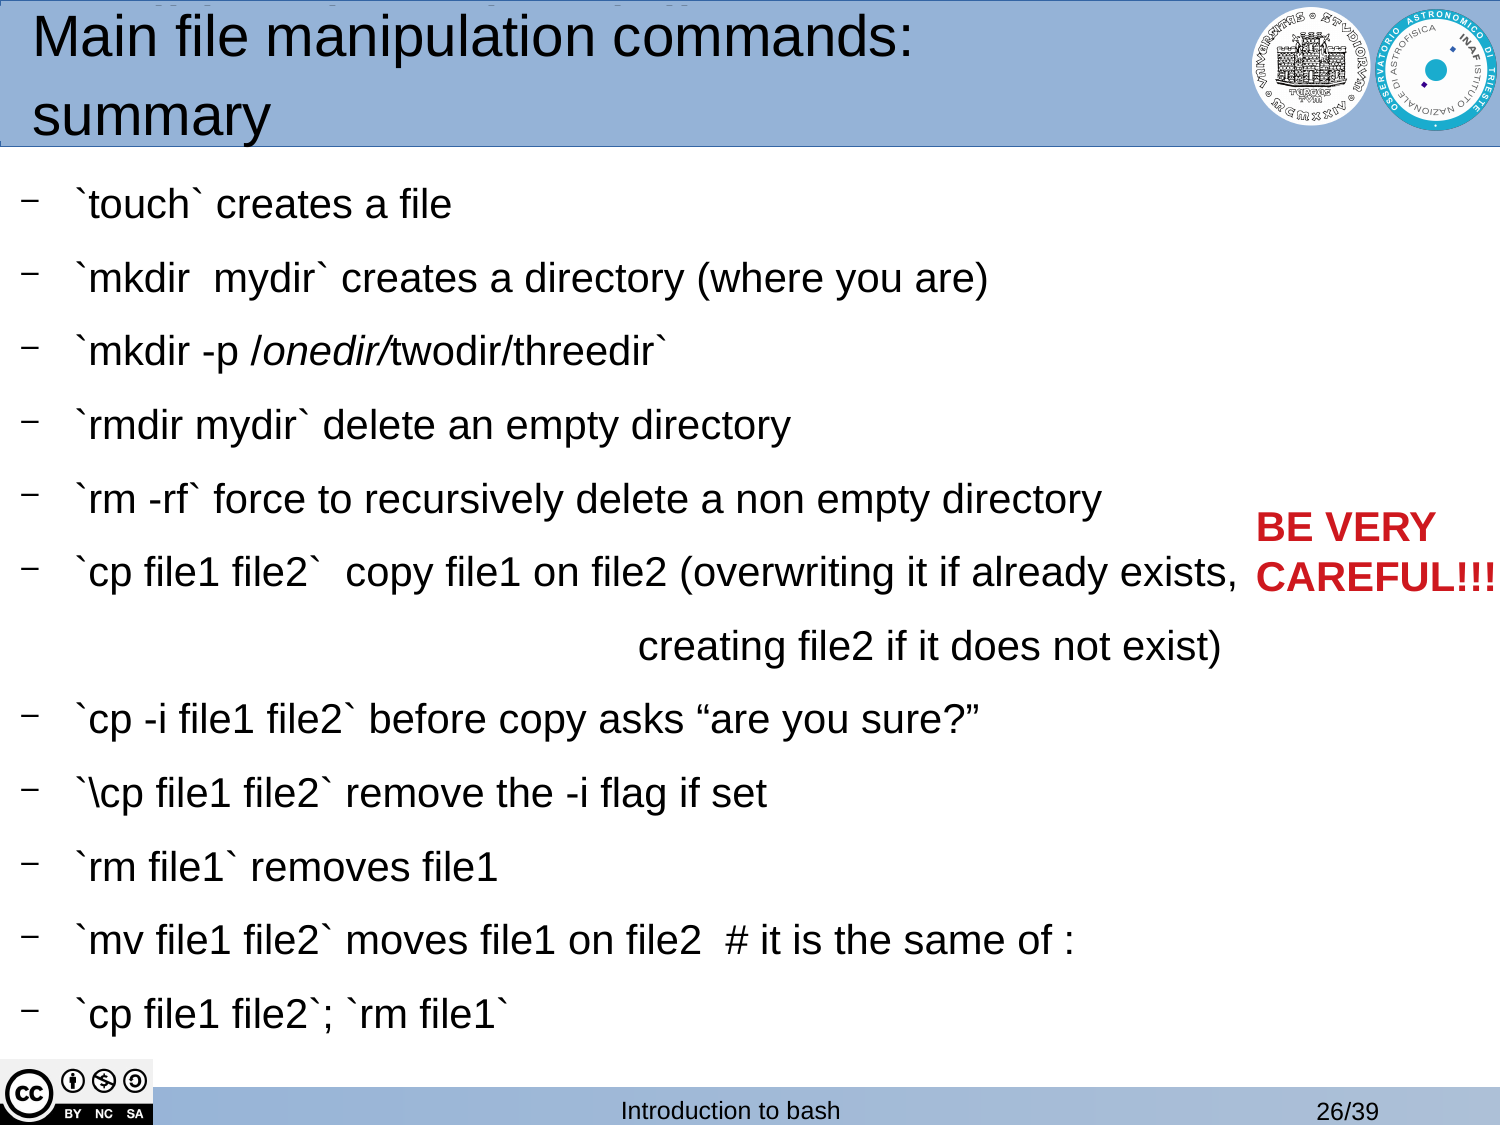

# Traditional service delivery
File manipulation commands
Main file manipulation commands:
summary
`touch` creates a file
`mkdir mydir` creates a directory (where you are)
`mkdir -p /onedir/twodir/threedir`
`rmdir mydir` delete an empty directory
`rm -rf` force to recursively delete a non empty directory
`cp file1 file2` copy file1 on file2 (overwriting it if already exists,
 creating file2 if it does not exist)
`cp -i file1 file2` before copy asks “are you sure?”
`\cp file1 file2` remove the -i flag if set
`rm file1` removes file1
`mv file1 file2` moves file1 on file2 # it is the same of :
`cp file1 file2`; `rm file1`
BE VERY
CAREFUL!!!